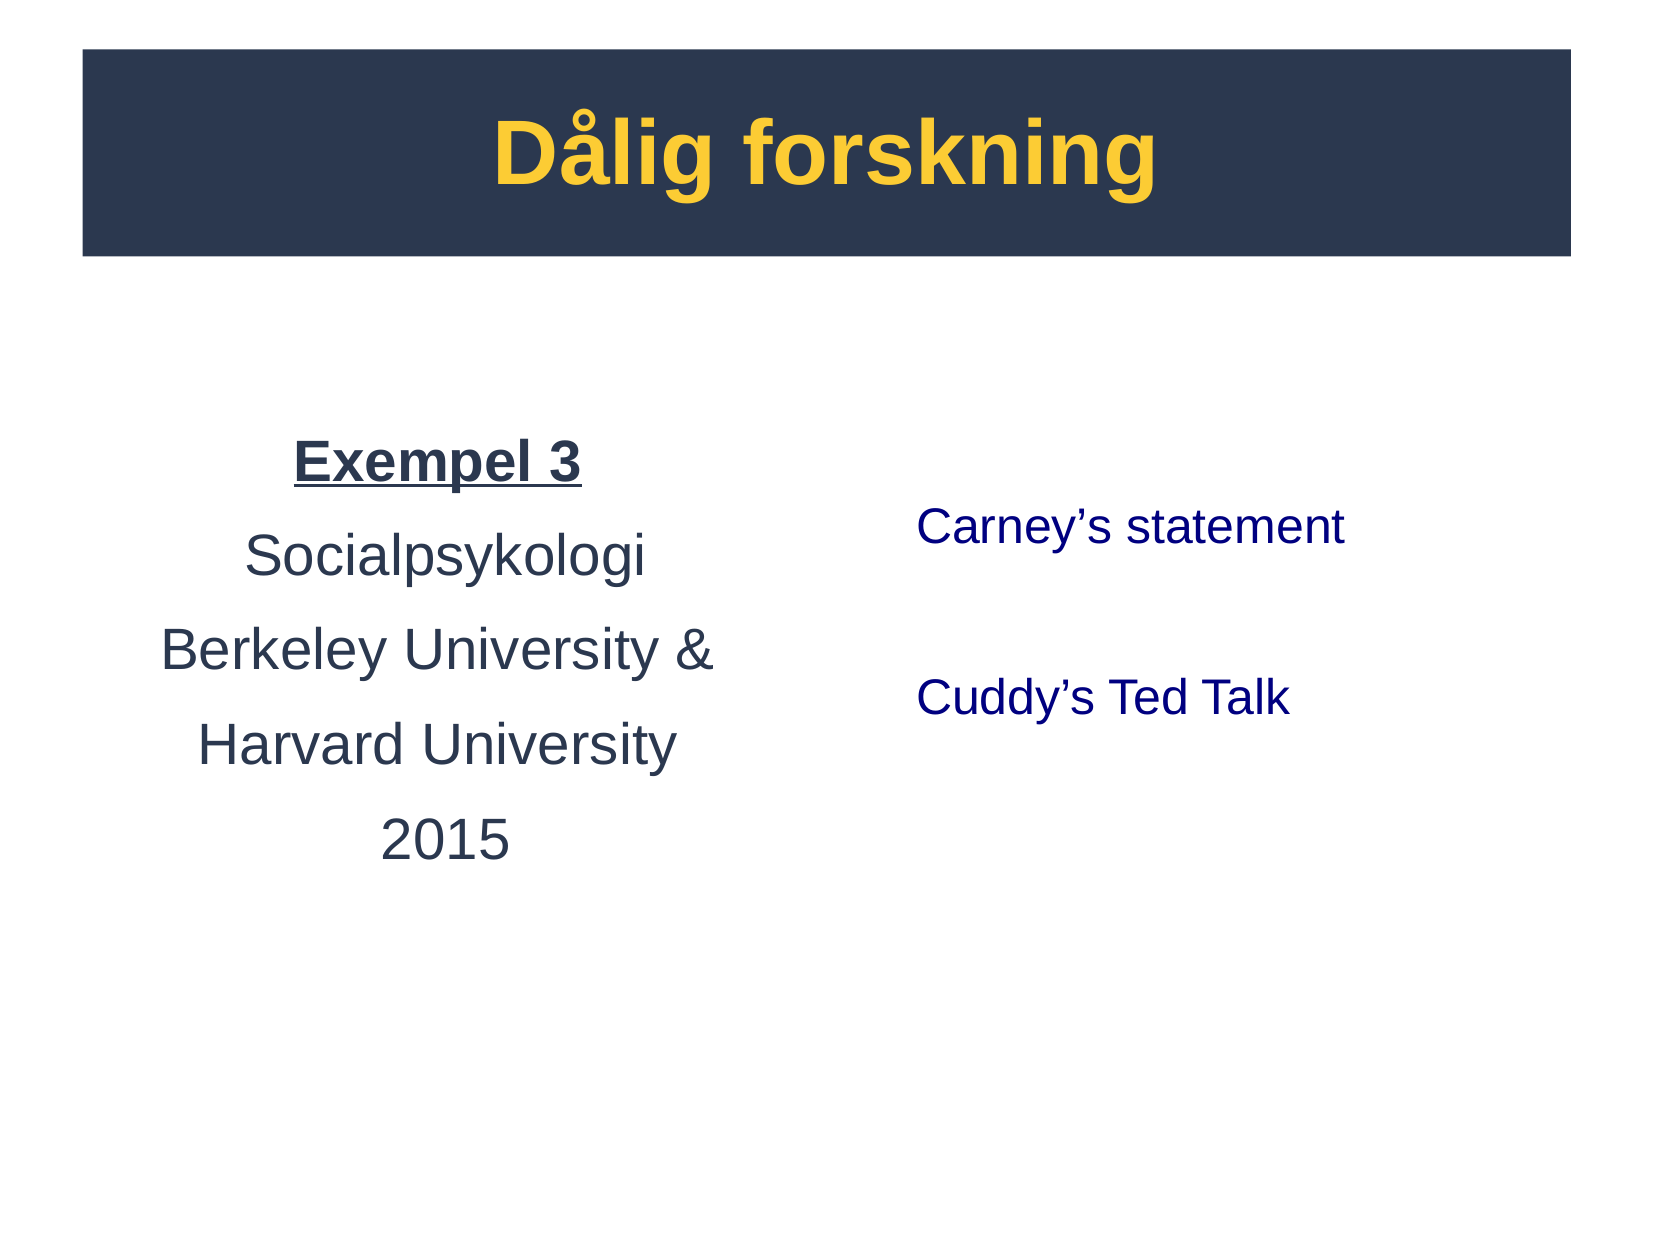

Dålig forskning
# Exempel 3
Socialpsykologi
Berkeley University &
Harvard University
2015
Carney’s statement
Cuddy’s Ted Talk